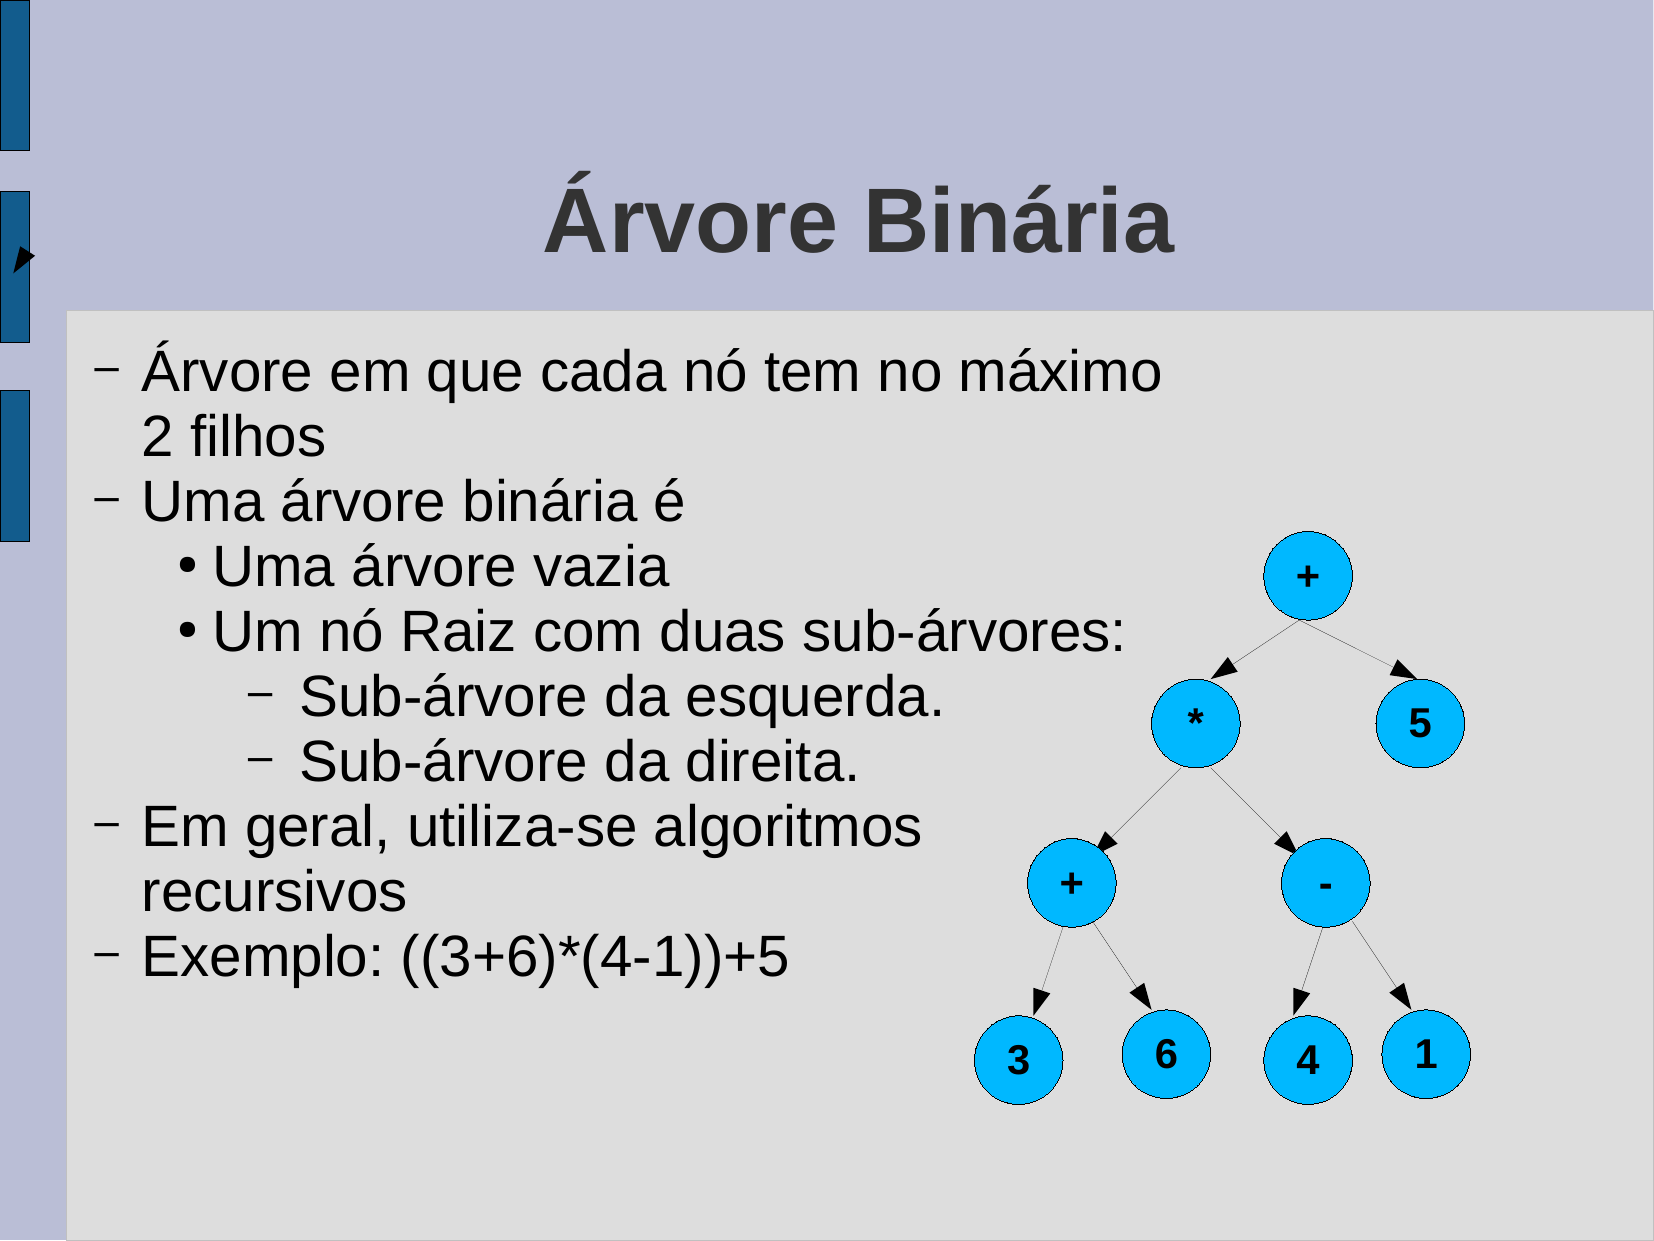

# Árvore Binária
Árvore em que cada nó tem no máximo 2 filhos
Uma árvore binária é
Uma árvore vazia
Um nó Raiz com duas sub-árvores:
 Sub-árvore da esquerda.
 Sub-árvore da direita.
Em geral, utiliza-se algoritmos recursivos
Exemplo: ((3+6)*(4-1))+5
+
*
5
+
-
6
1
3
4